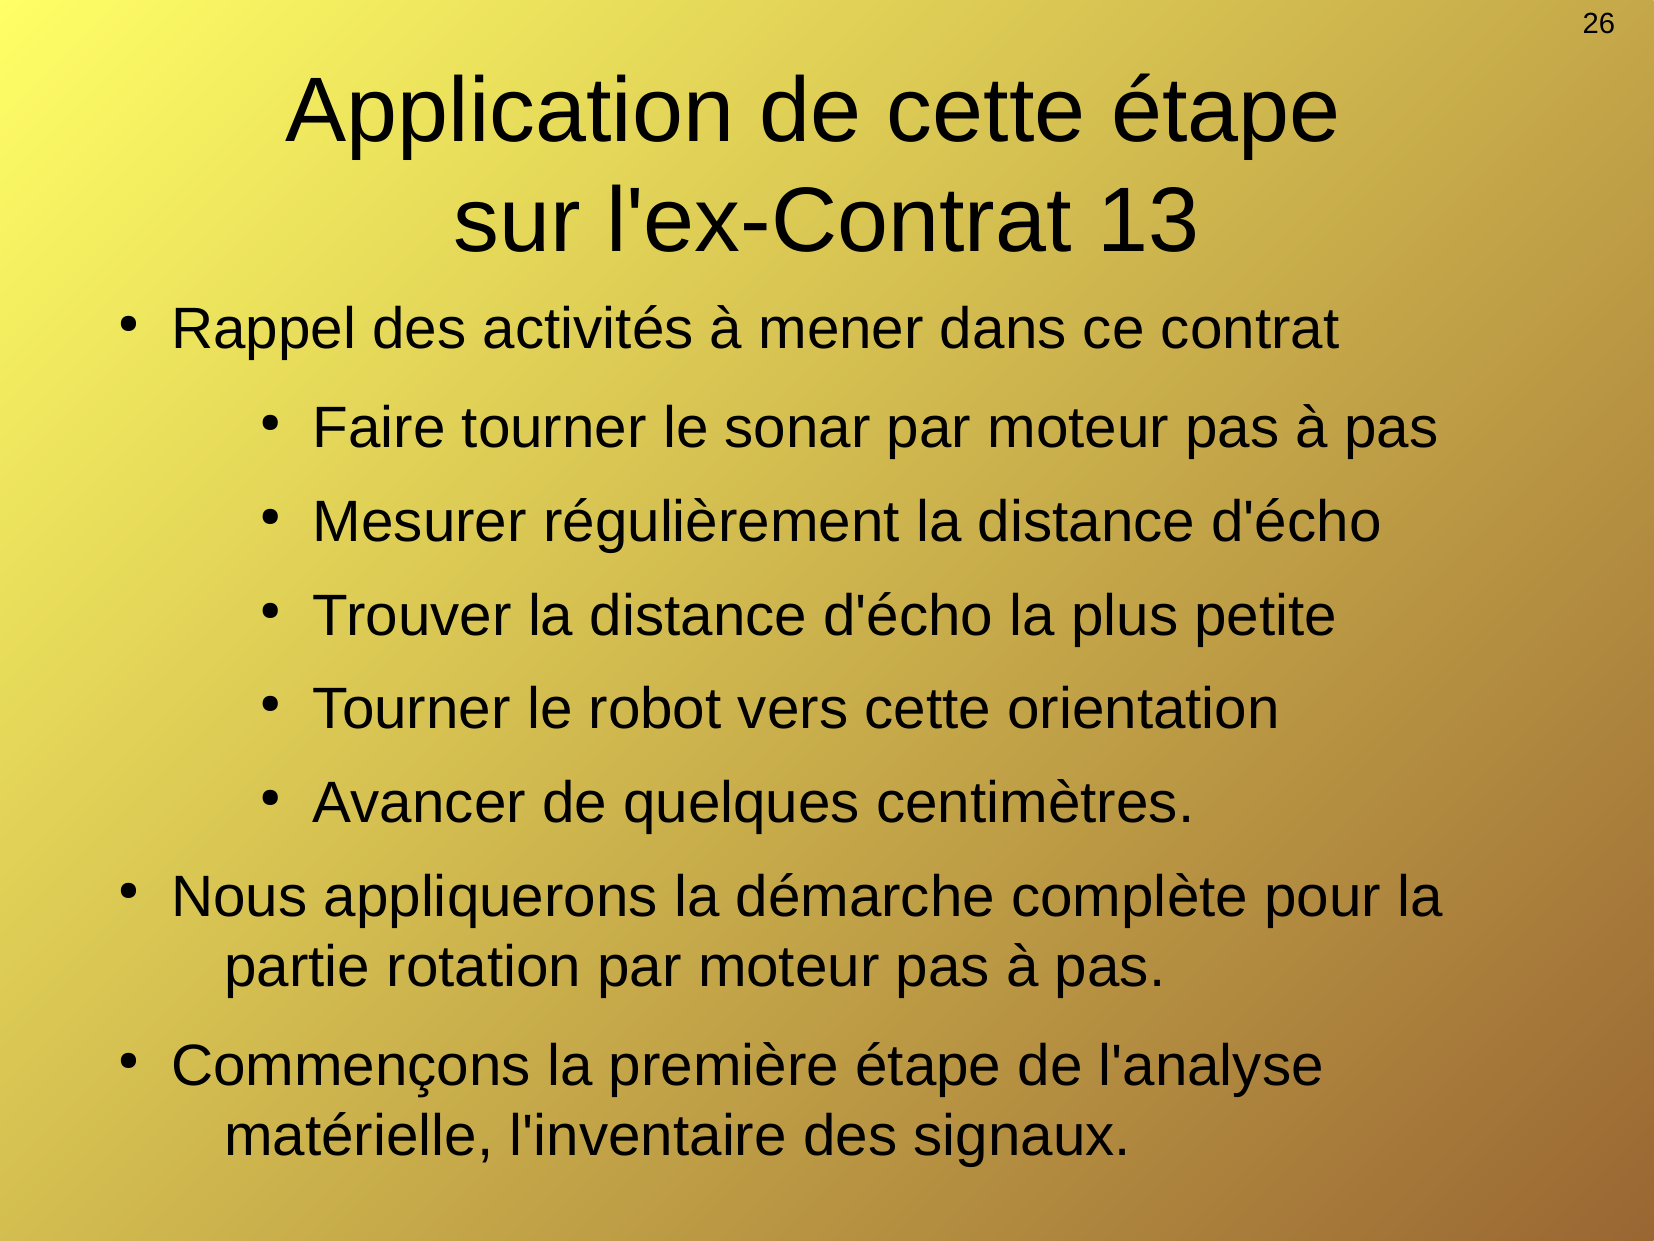

# Application de cette étape sur l'ex-Contrat 13
Rappel des activités à mener dans ce contrat
Faire tourner le sonar par moteur pas à pas
Mesurer régulièrement la distance d'écho
Trouver la distance d'écho la plus petite
Tourner le robot vers cette orientation
Avancer de quelques centimètres.
Nous appliquerons la démarche complète pour la partie rotation par moteur pas à pas.
Commençons la première étape de l'analyse matérielle, l'inventaire des signaux.